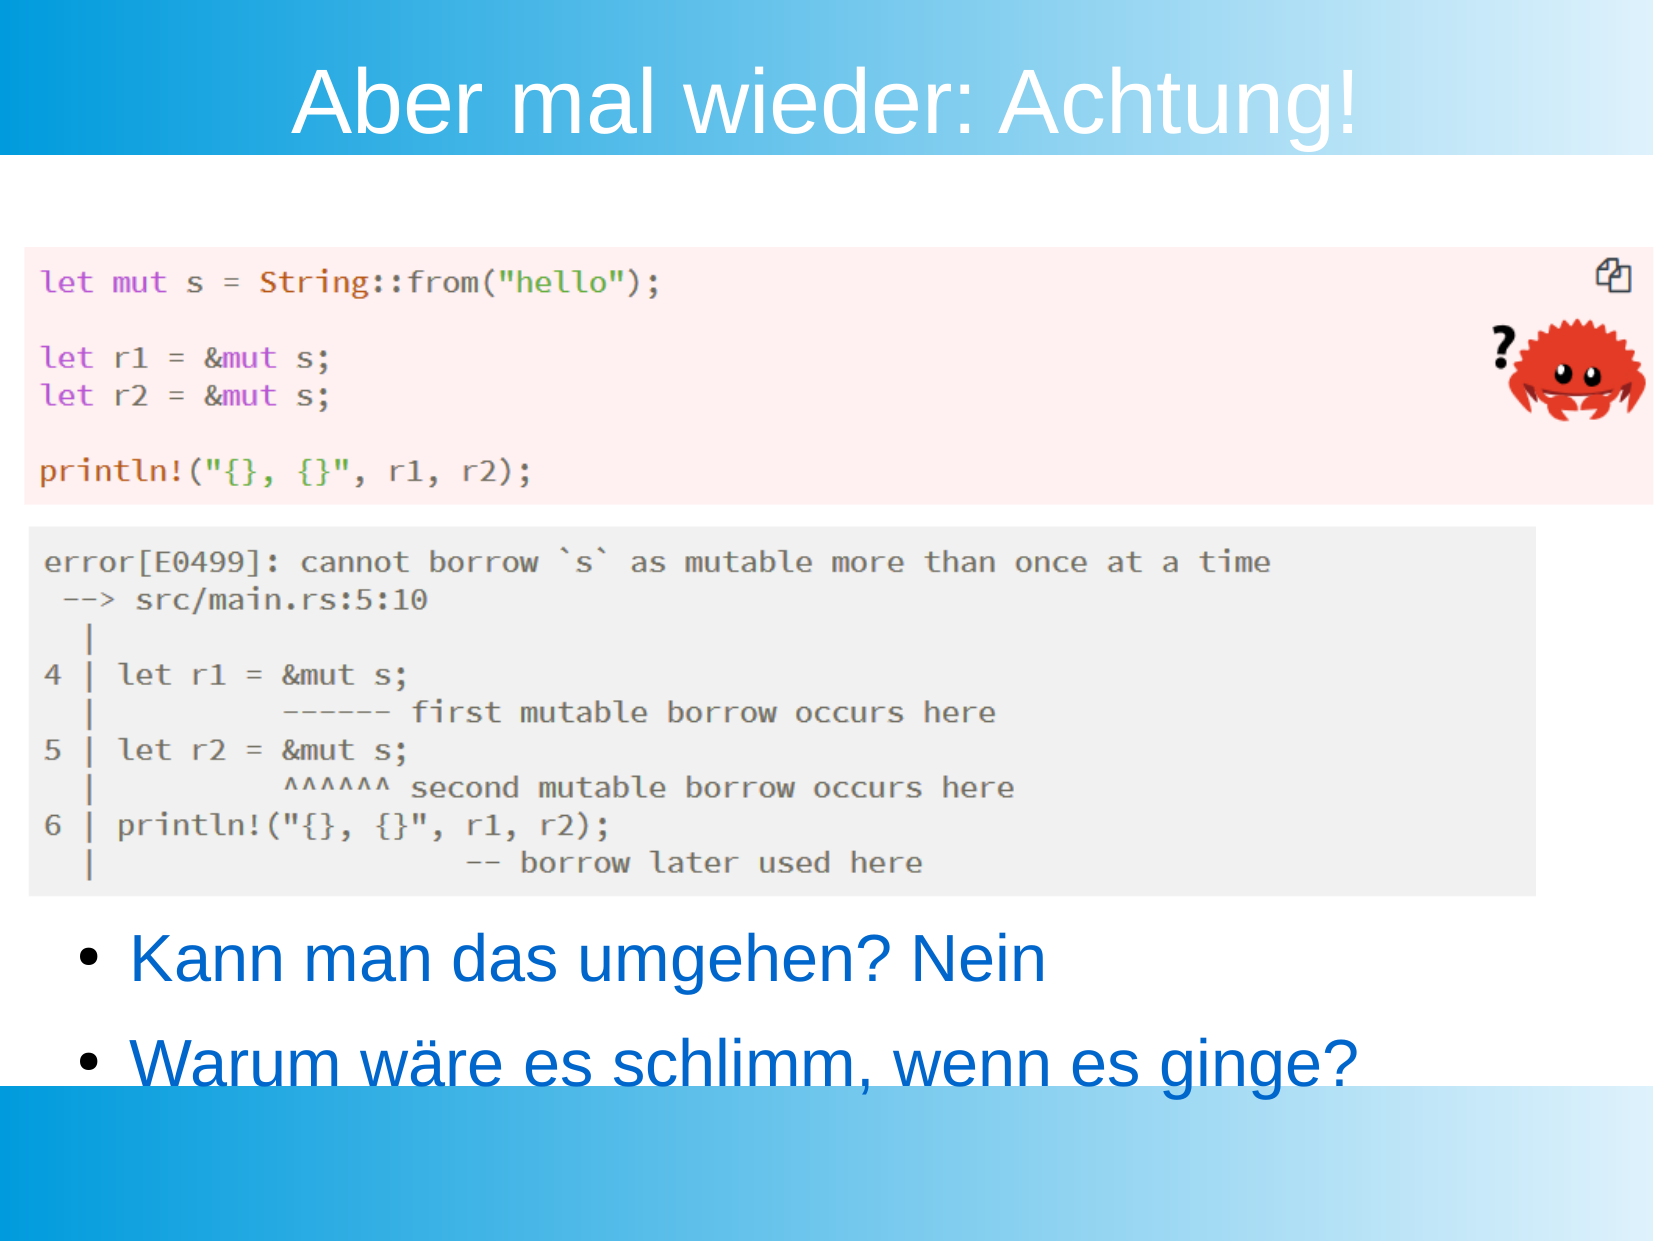

# Aber mal wieder: Achtung!
Kann man das umgehen? Nein
Warum wäre es schlimm, wenn es ginge?